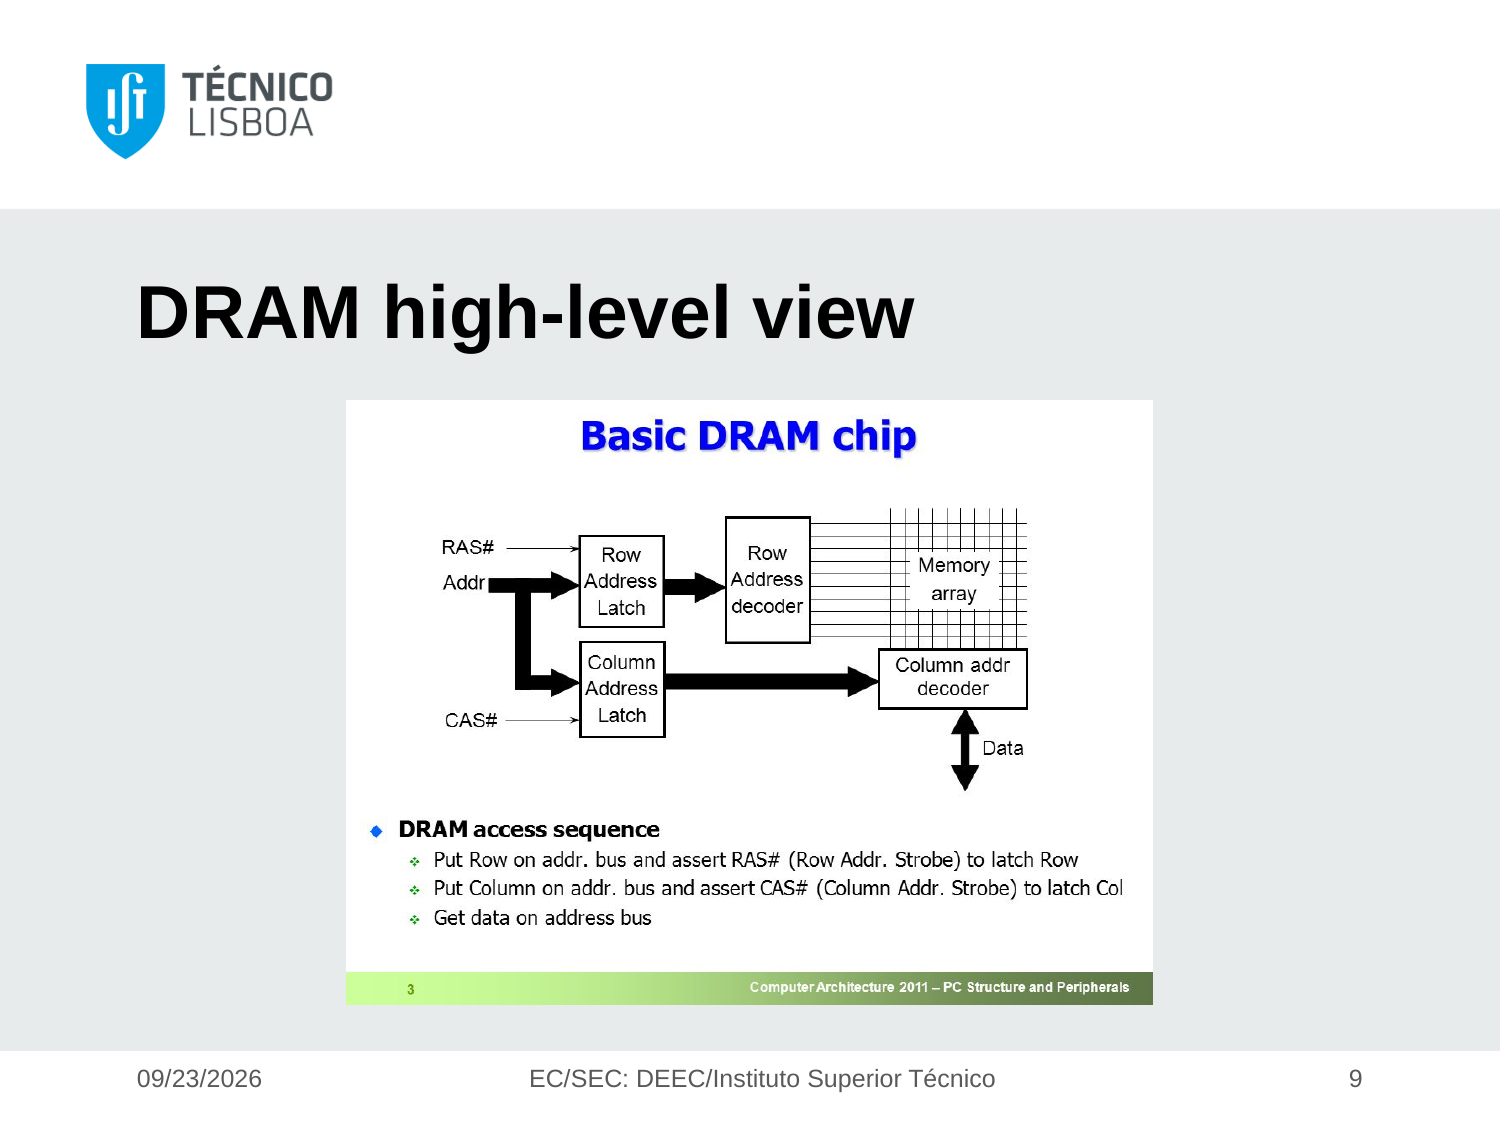

# DRAM high-level view
EC/SEC: DEEC/Instituto Superior Técnico